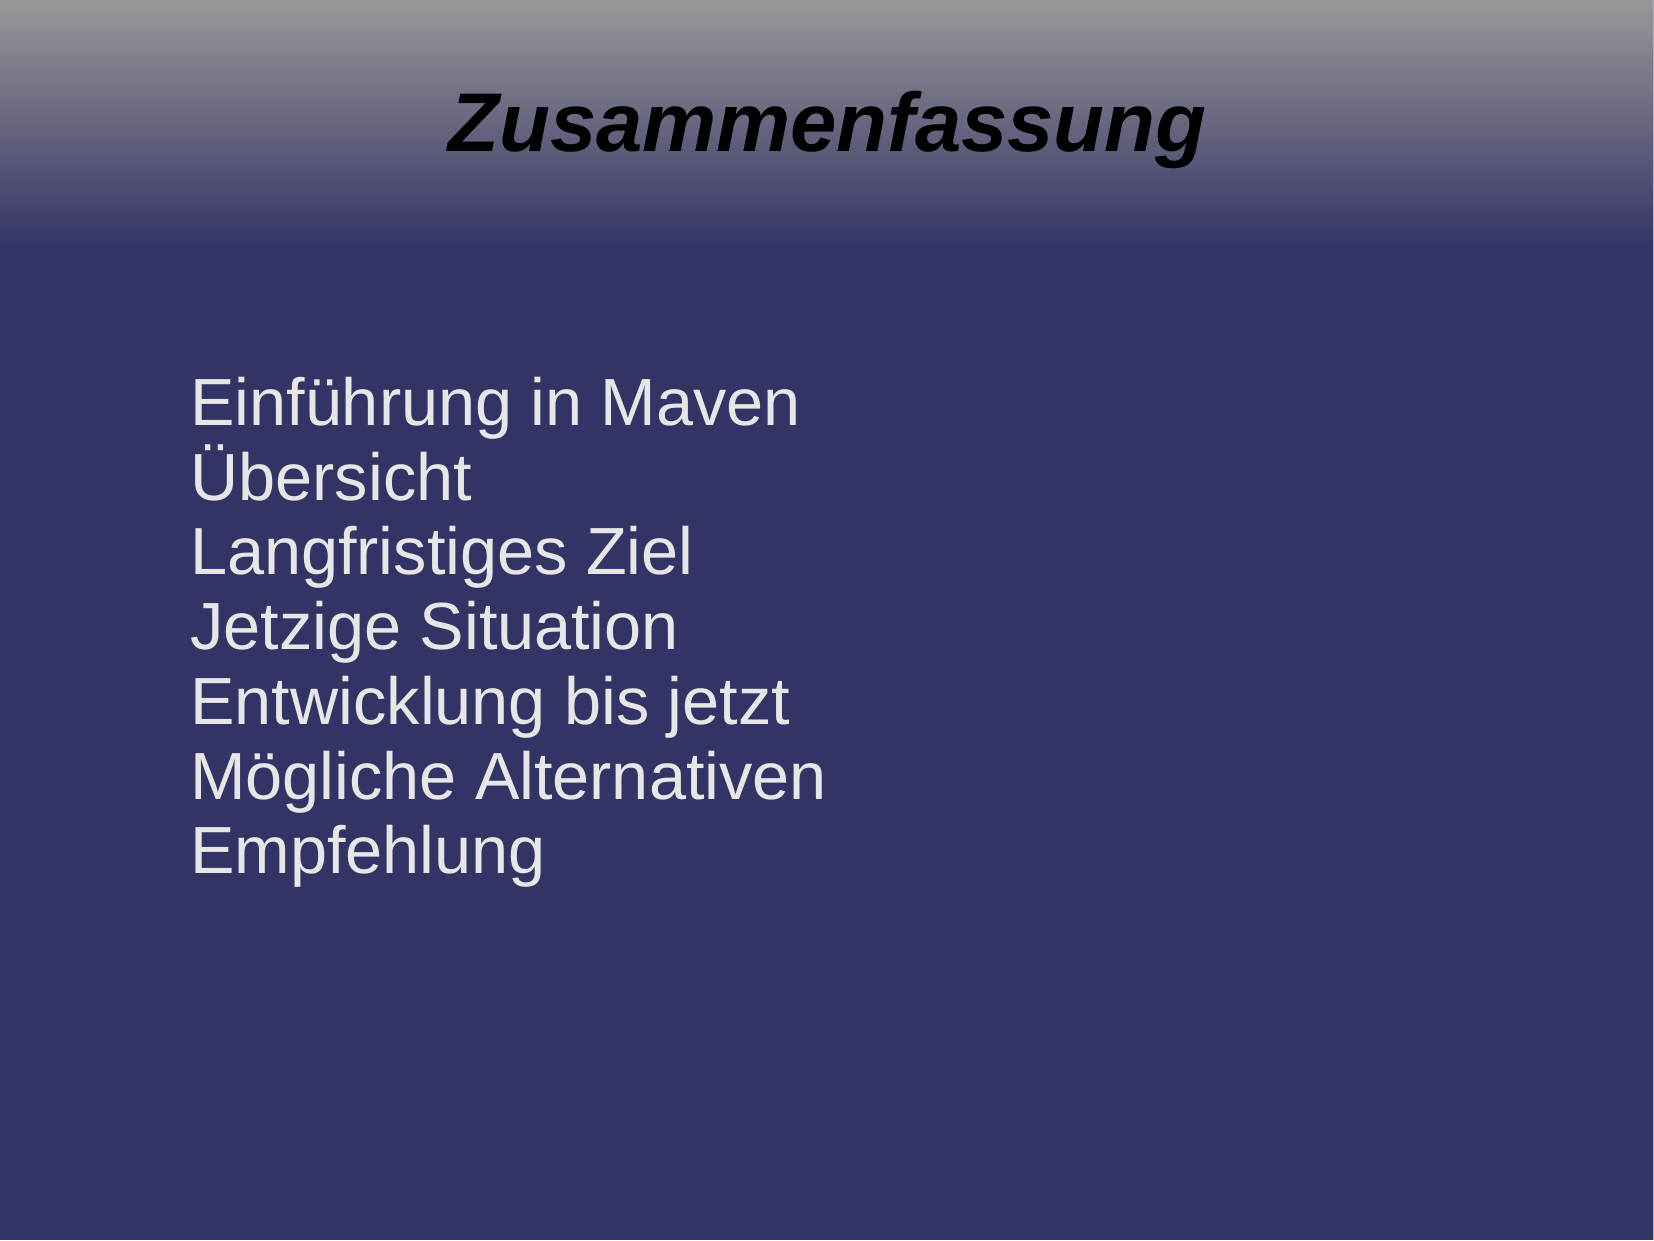

# Zusammenfassung
Einführung in Maven
Übersicht
Langfristiges Ziel
Jetzige Situation
Entwicklung bis jetzt
Mögliche Alternativen
Empfehlung